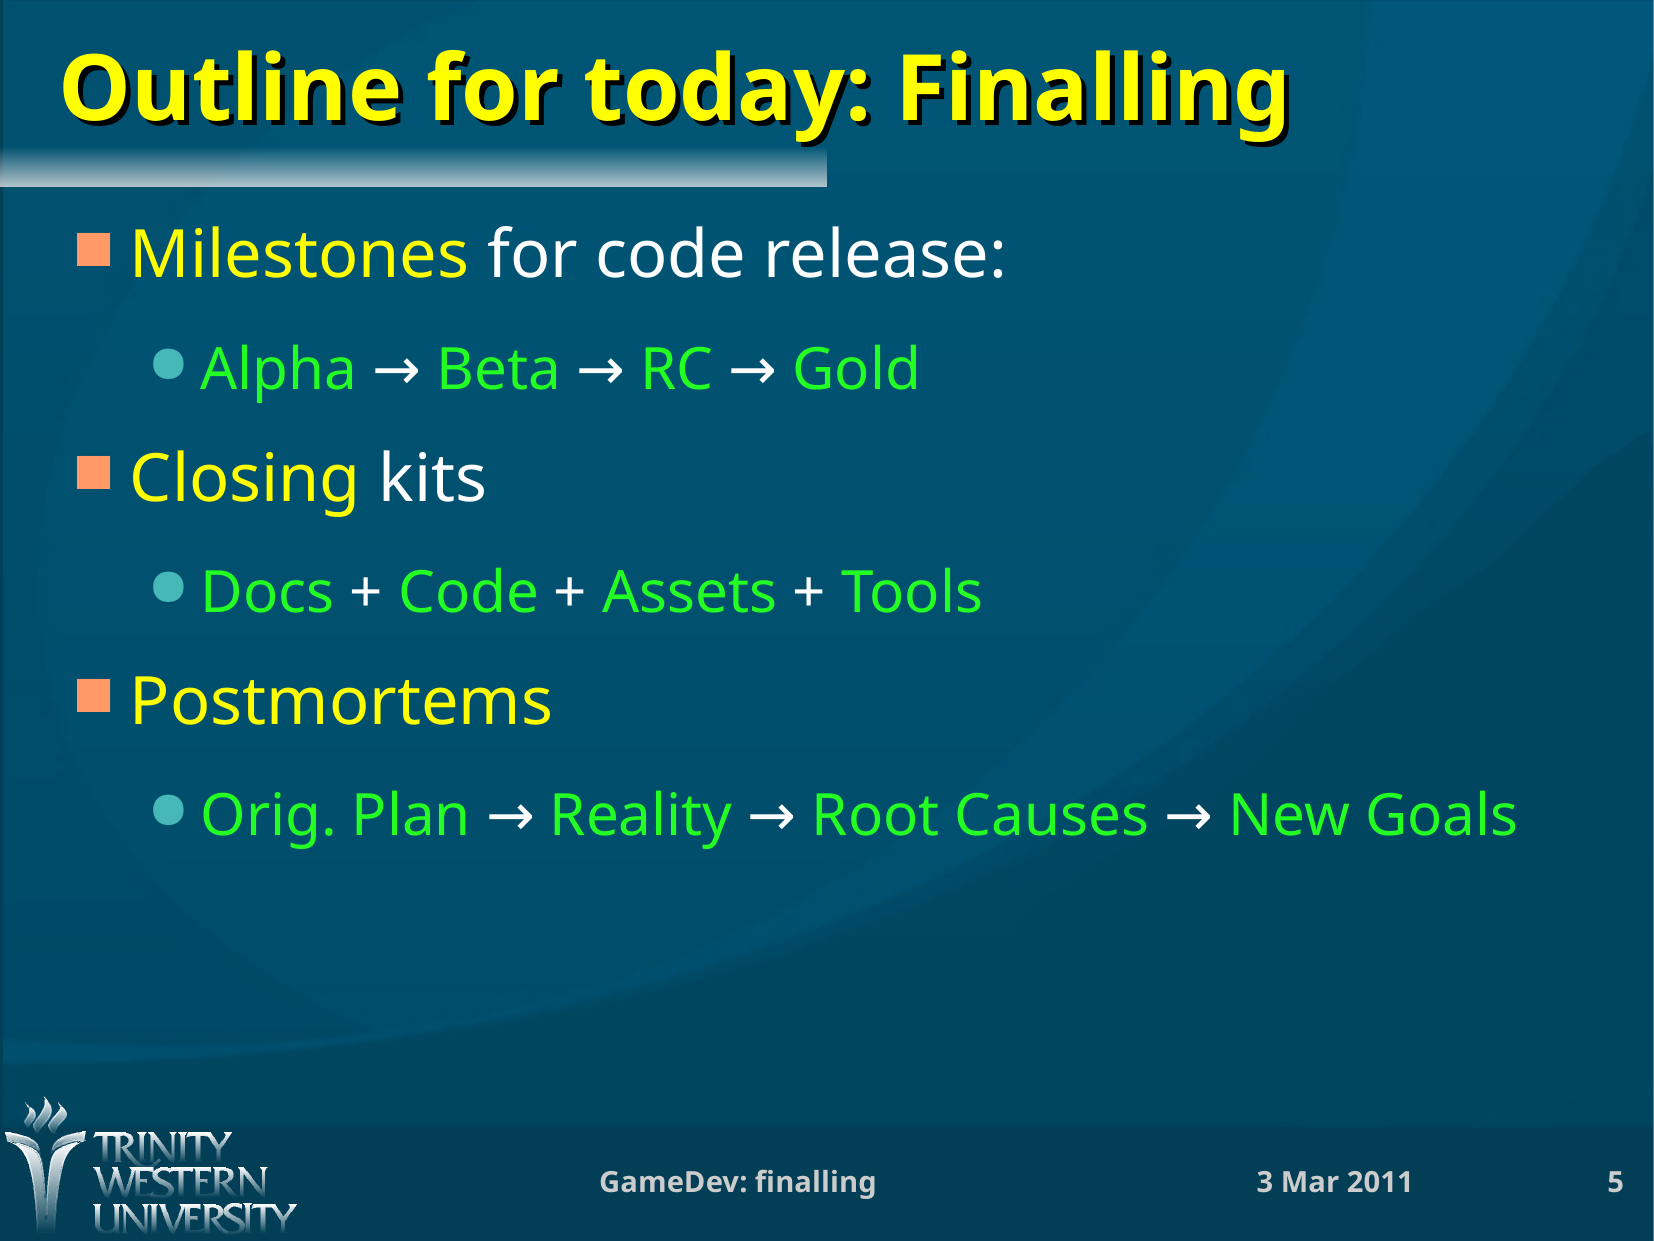

# Outline for today: Finalling
Milestones for code release:
Alpha → Beta → RC → Gold
Closing kits
Docs + Code + Assets + Tools
Postmortems
Orig. Plan → Reality → Root Causes → New Goals
GameDev: finalling
3 Mar 2011
5